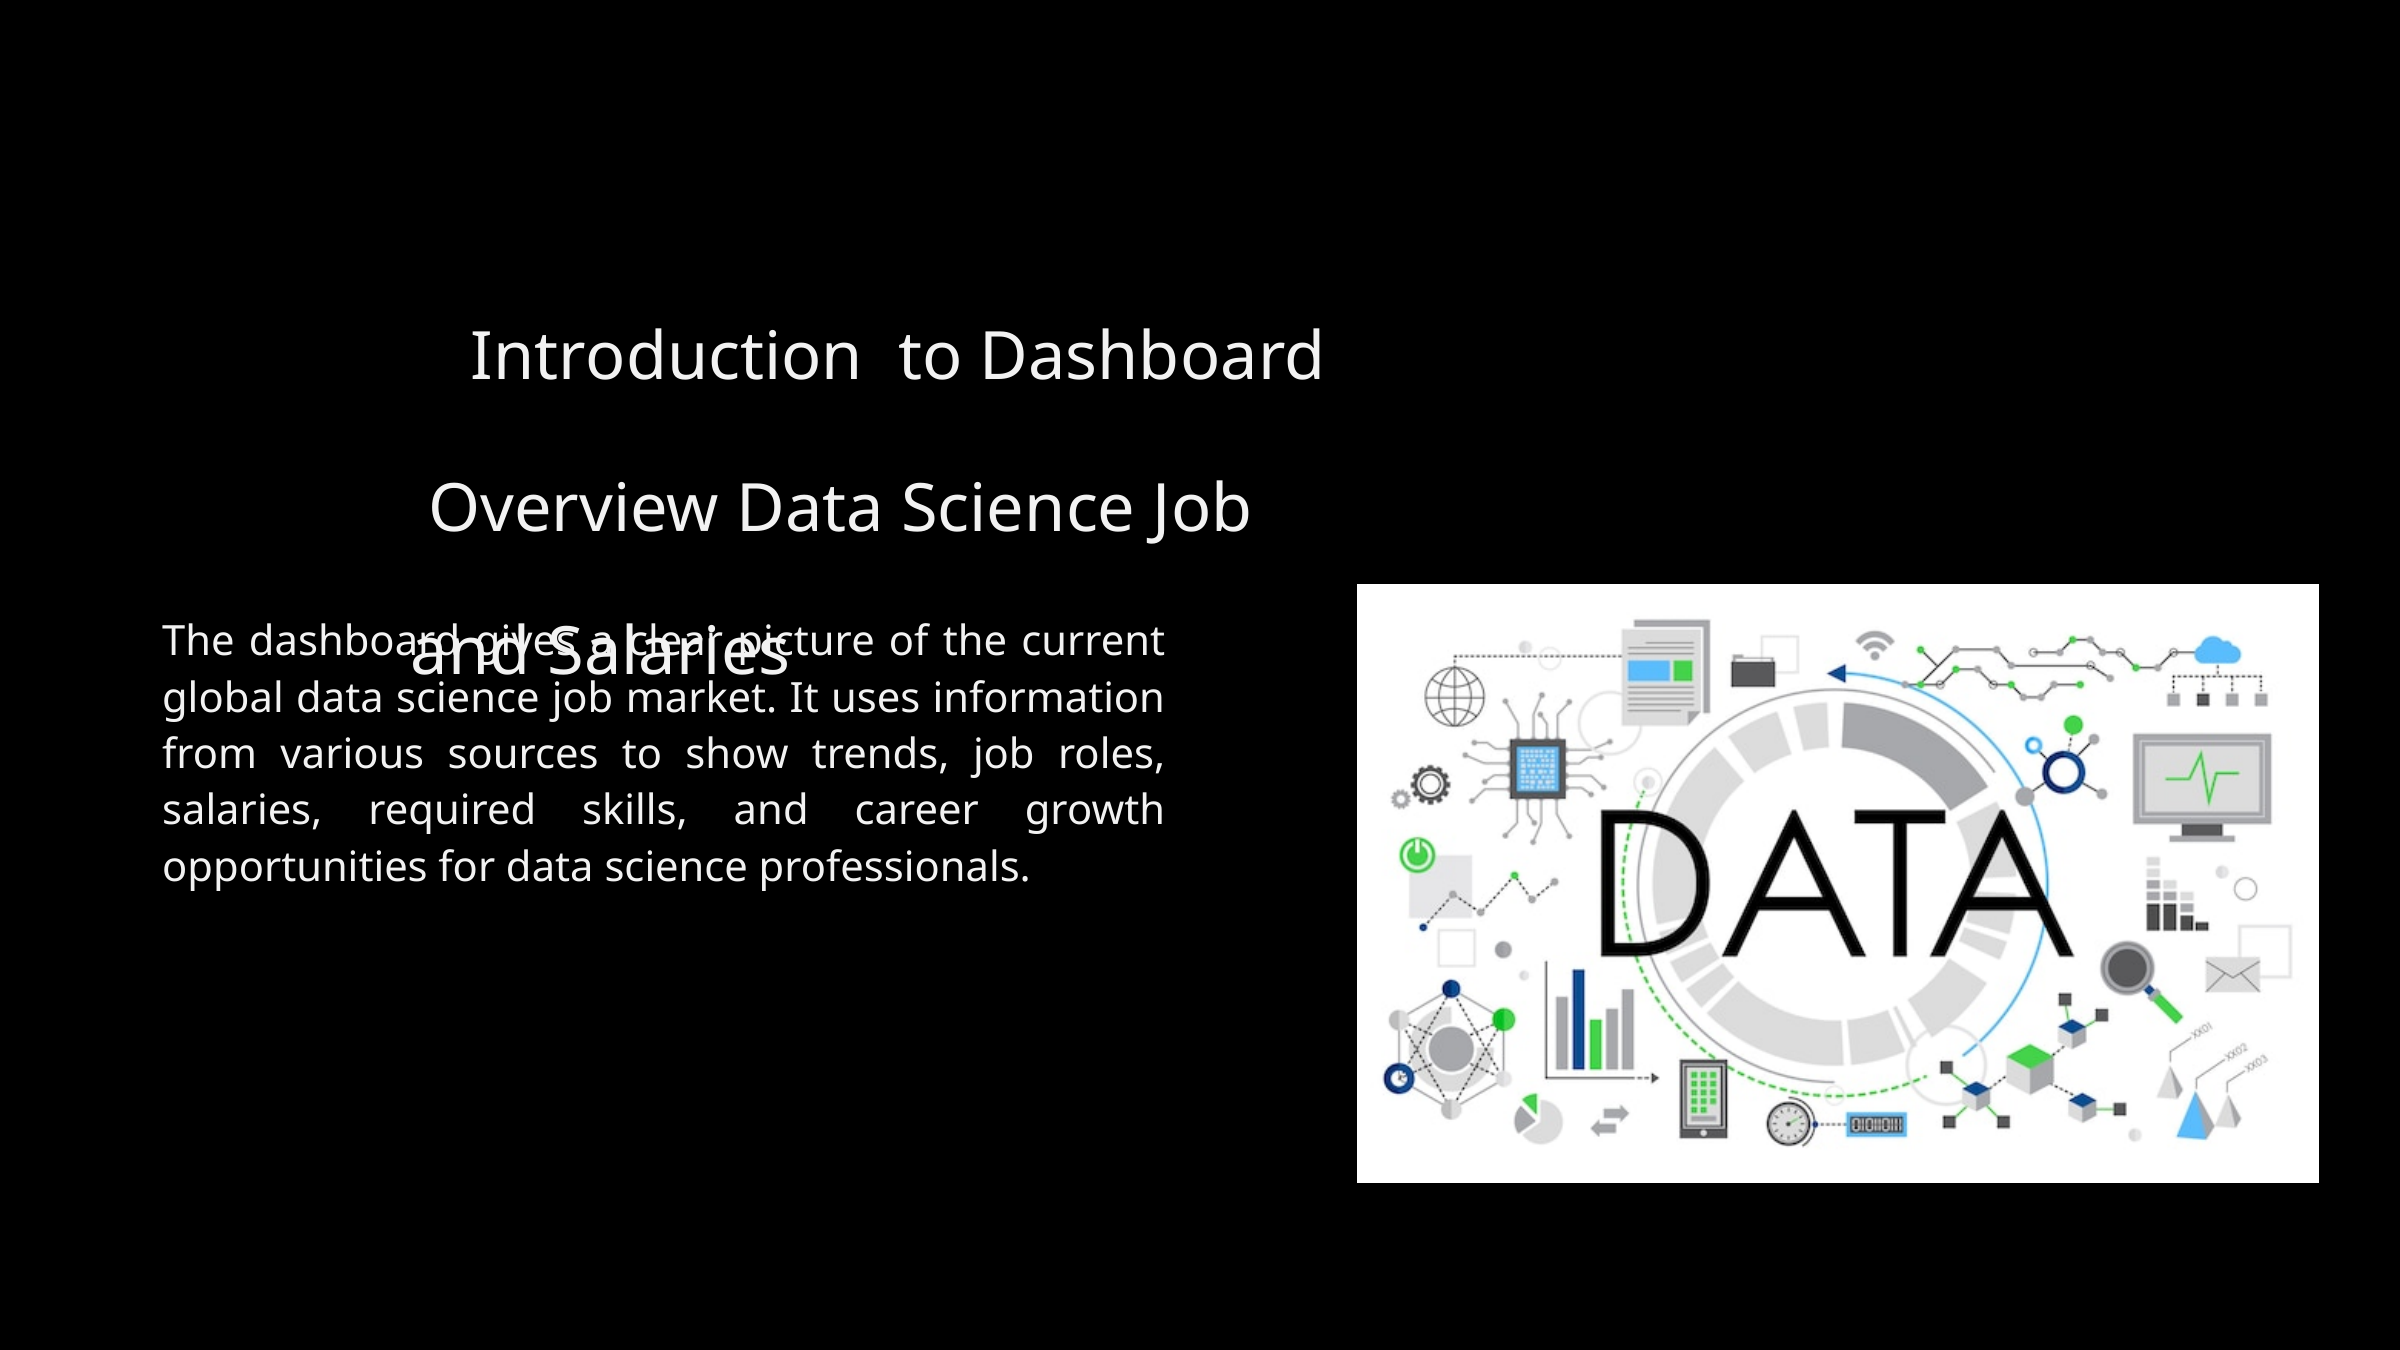

Introduction to Dashboard
 Overview Data Science Job and Salaries
The dashboard gives a clear picture of the current global data science job market. It uses information from various sources to show trends, job roles, salaries, required skills, and career growth opportunities for data science professionals.